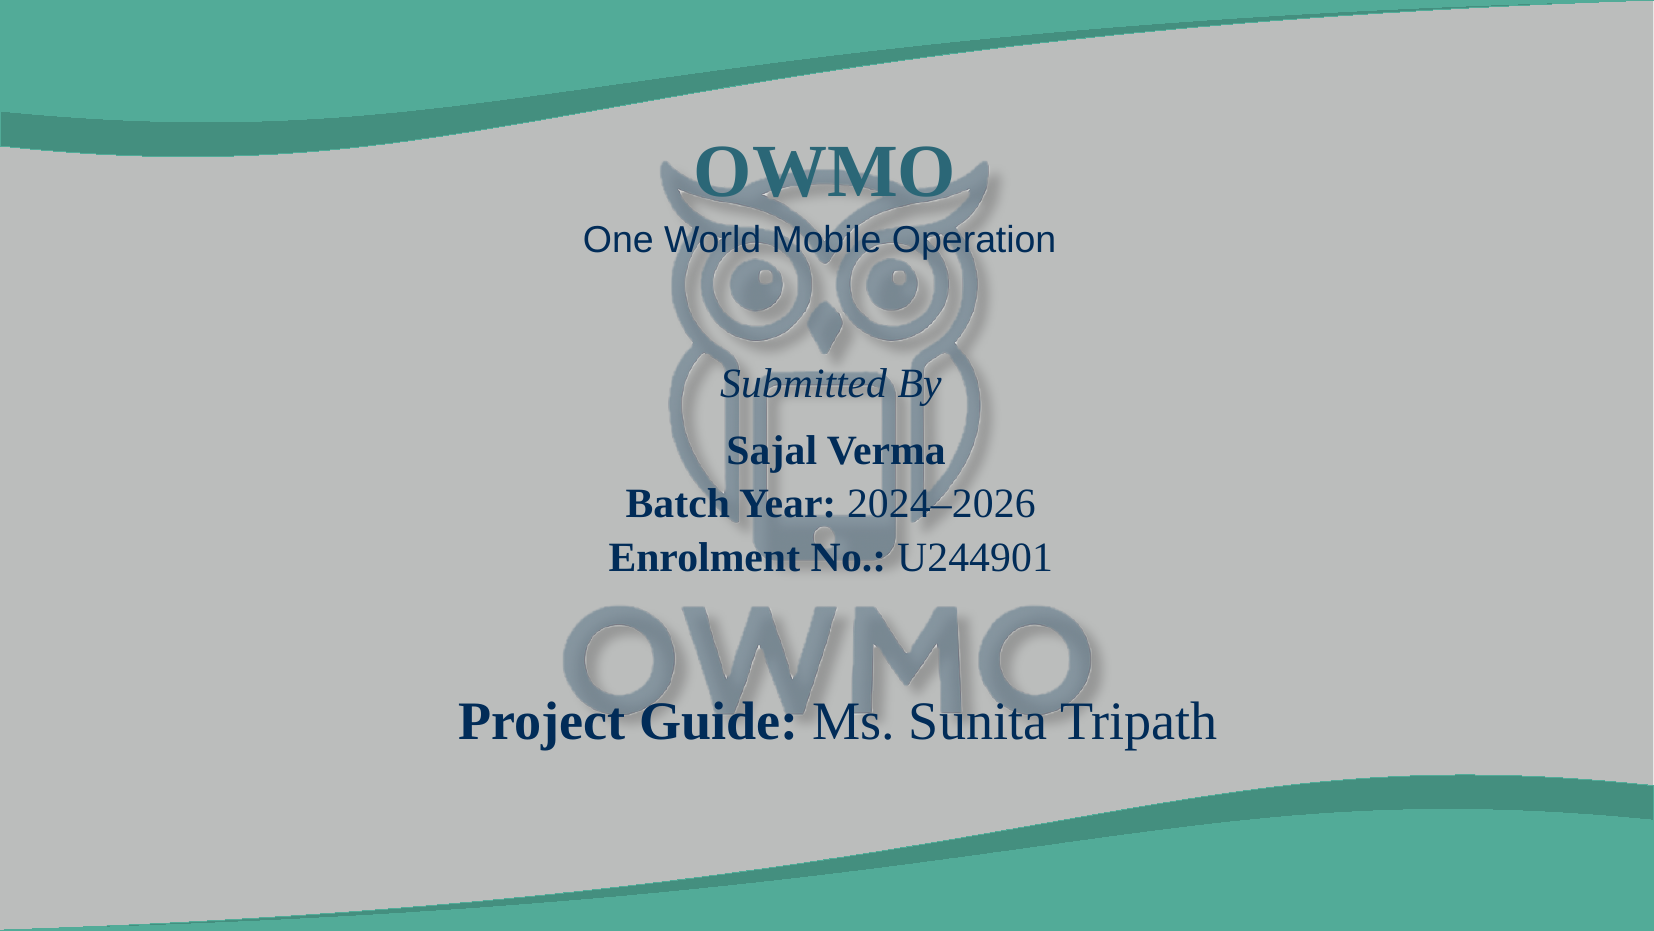

OWMO
One World Mobile Operation
Submitted By
 Sajal Verma
Batch Year: 2024–2026
Enrolment No.: U244901
Project Guide: Ms. Sunita Tripath